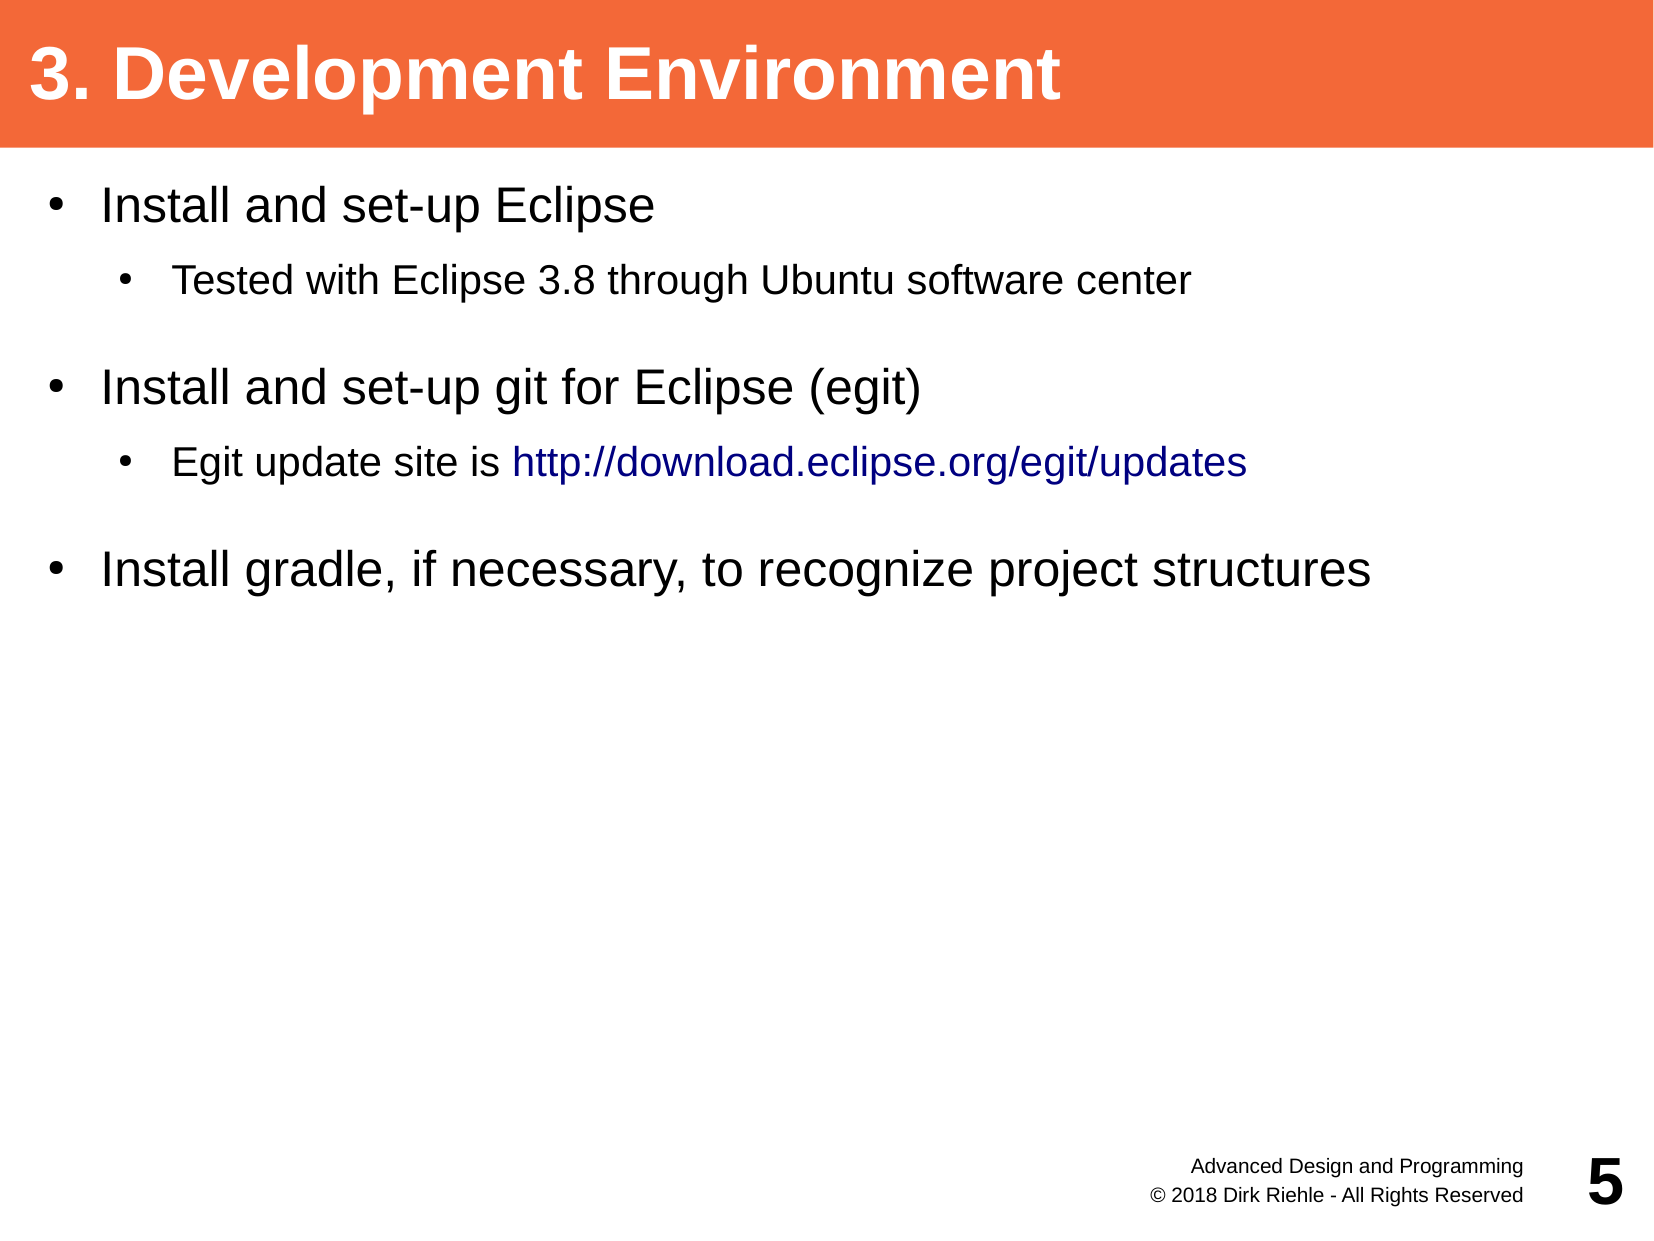

# 3. Development Environment
Install and set-up Eclipse
Tested with Eclipse 3.8 through Ubuntu software center
Install and set-up git for Eclipse (egit)
Egit update site is http://download.eclipse.org/egit/updates
Install gradle, if necessary, to recognize project structures
Advanced Design and Programming
5
© 2018 Dirk Riehle - All Rights Reserved